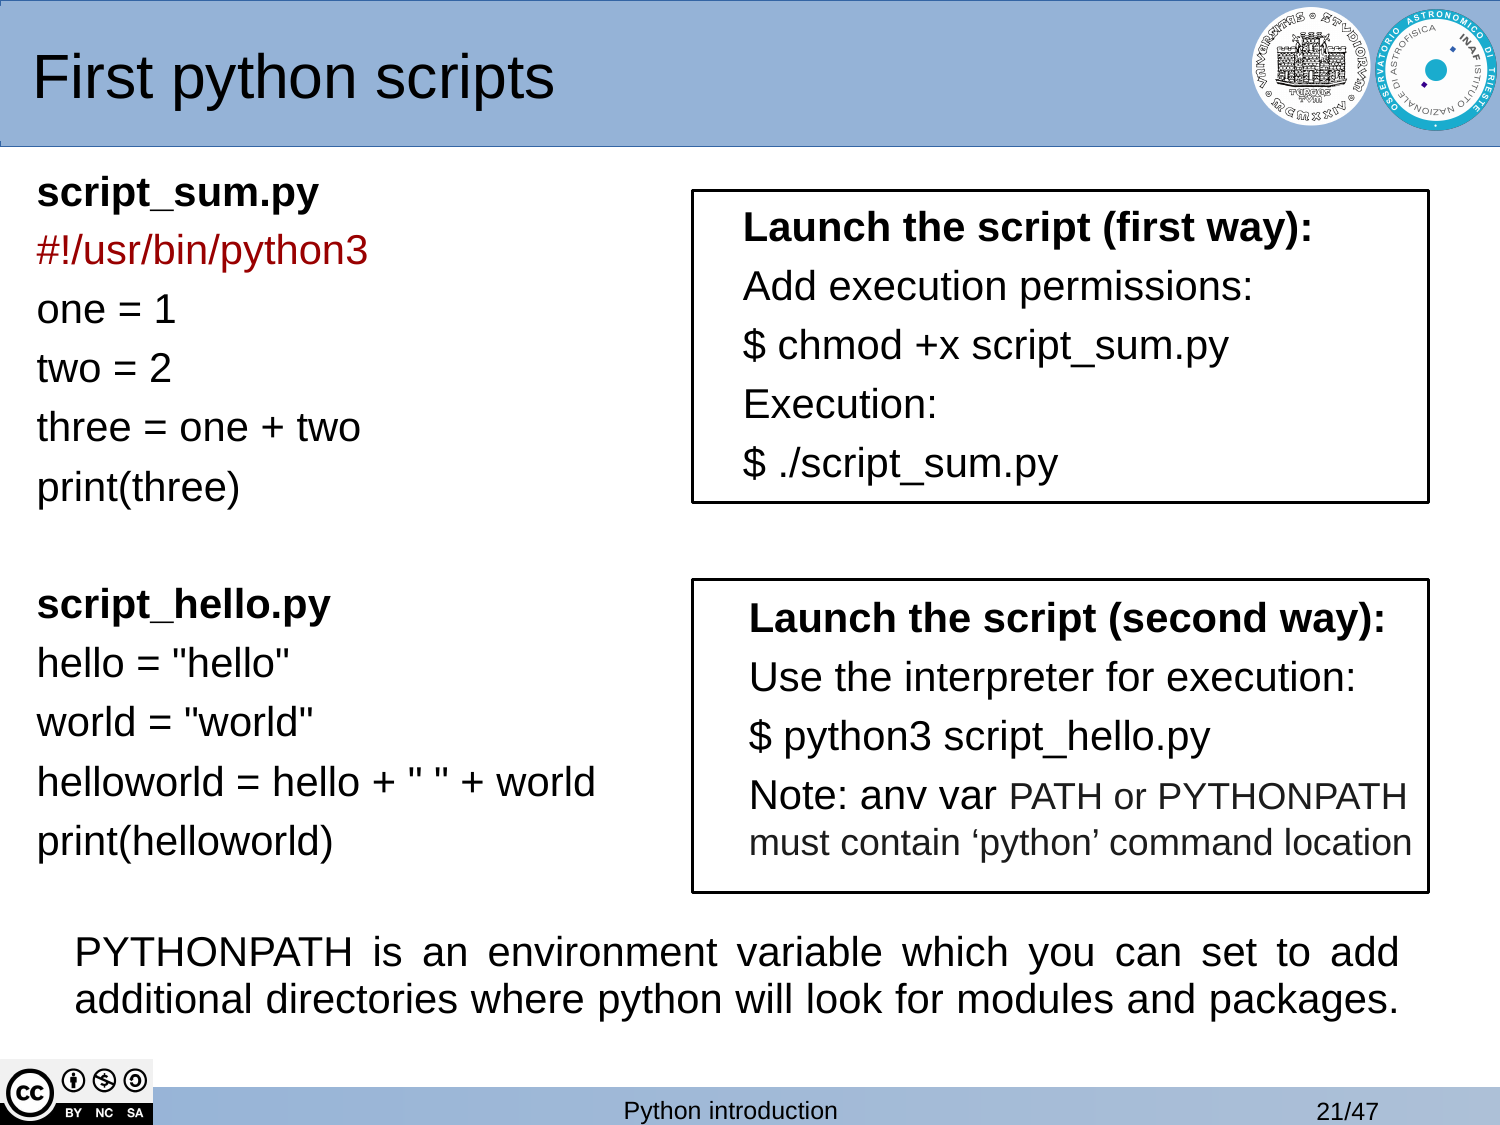

First python scripts
# script_sum.py
#!/usr/bin/python3
one = 1
two = 2
three = one + two
print(three)
script_hello.py
hello = "hello"
world = "world"
helloworld = hello + " " + world
print(helloworld)
Launch the script (first way):
Add execution permissions:
$ chmod +x script_sum.py
Execution:
$ ./script_sum.py
Launch the script (second way):
Use the interpreter for execution:
$ python3 script_hello.py
Note: anv var PATH or PYTHONPATH must contain ‘python’ command location
PYTHONPATH is an environment variable which you can set to add additional directories where python will look for modules and packages.